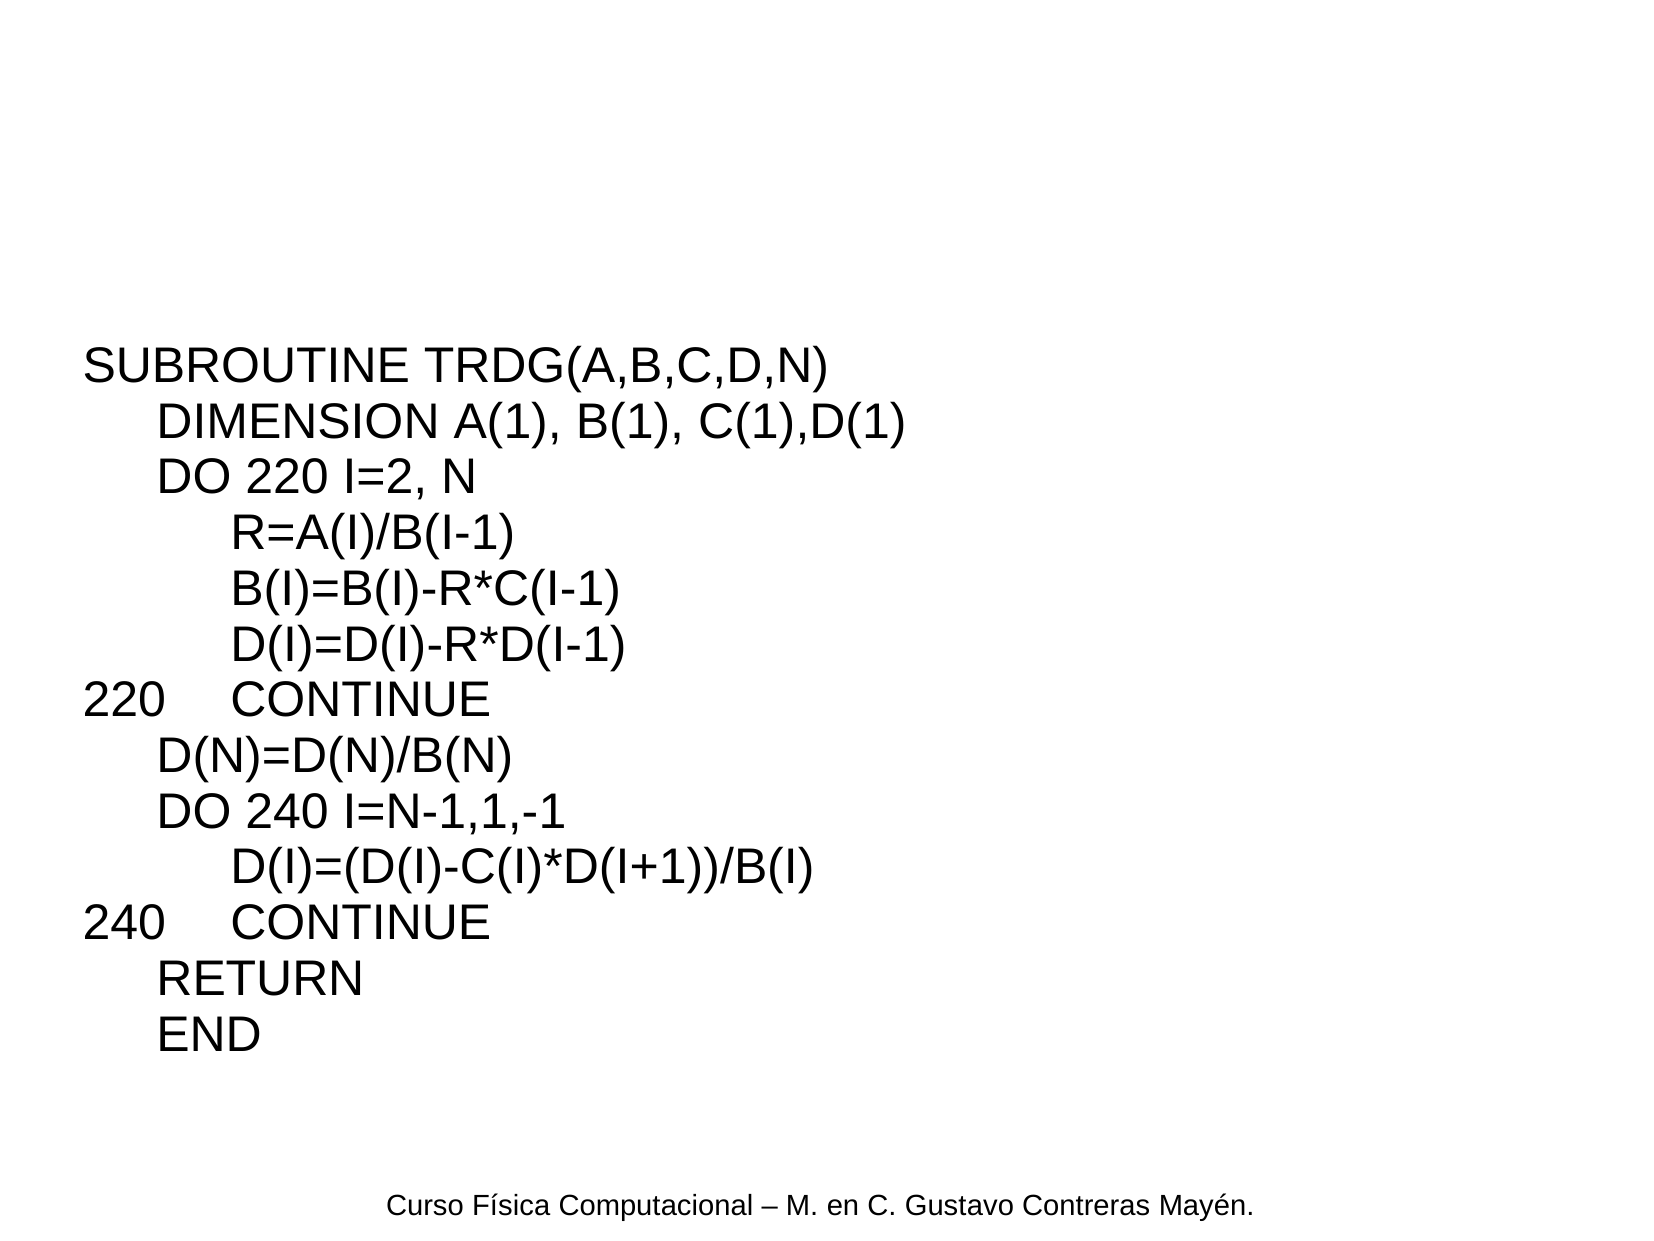

#
SUBROUTINE TRDG(A,B,C,D,N)
	DIMENSION A(1), B(1), C(1),D(1)
	DO 220 I=2, N
		R=A(I)/B(I-1)
		B(I)=B(I)-R*C(I-1)
		D(I)=D(I)-R*D(I-1)
220	CONTINUE
	D(N)=D(N)/B(N)
	DO 240 I=N-1,1,-1
		D(I)=(D(I)-C(I)*D(I+1))/B(I)
240	CONTINUE
	RETURN
	END